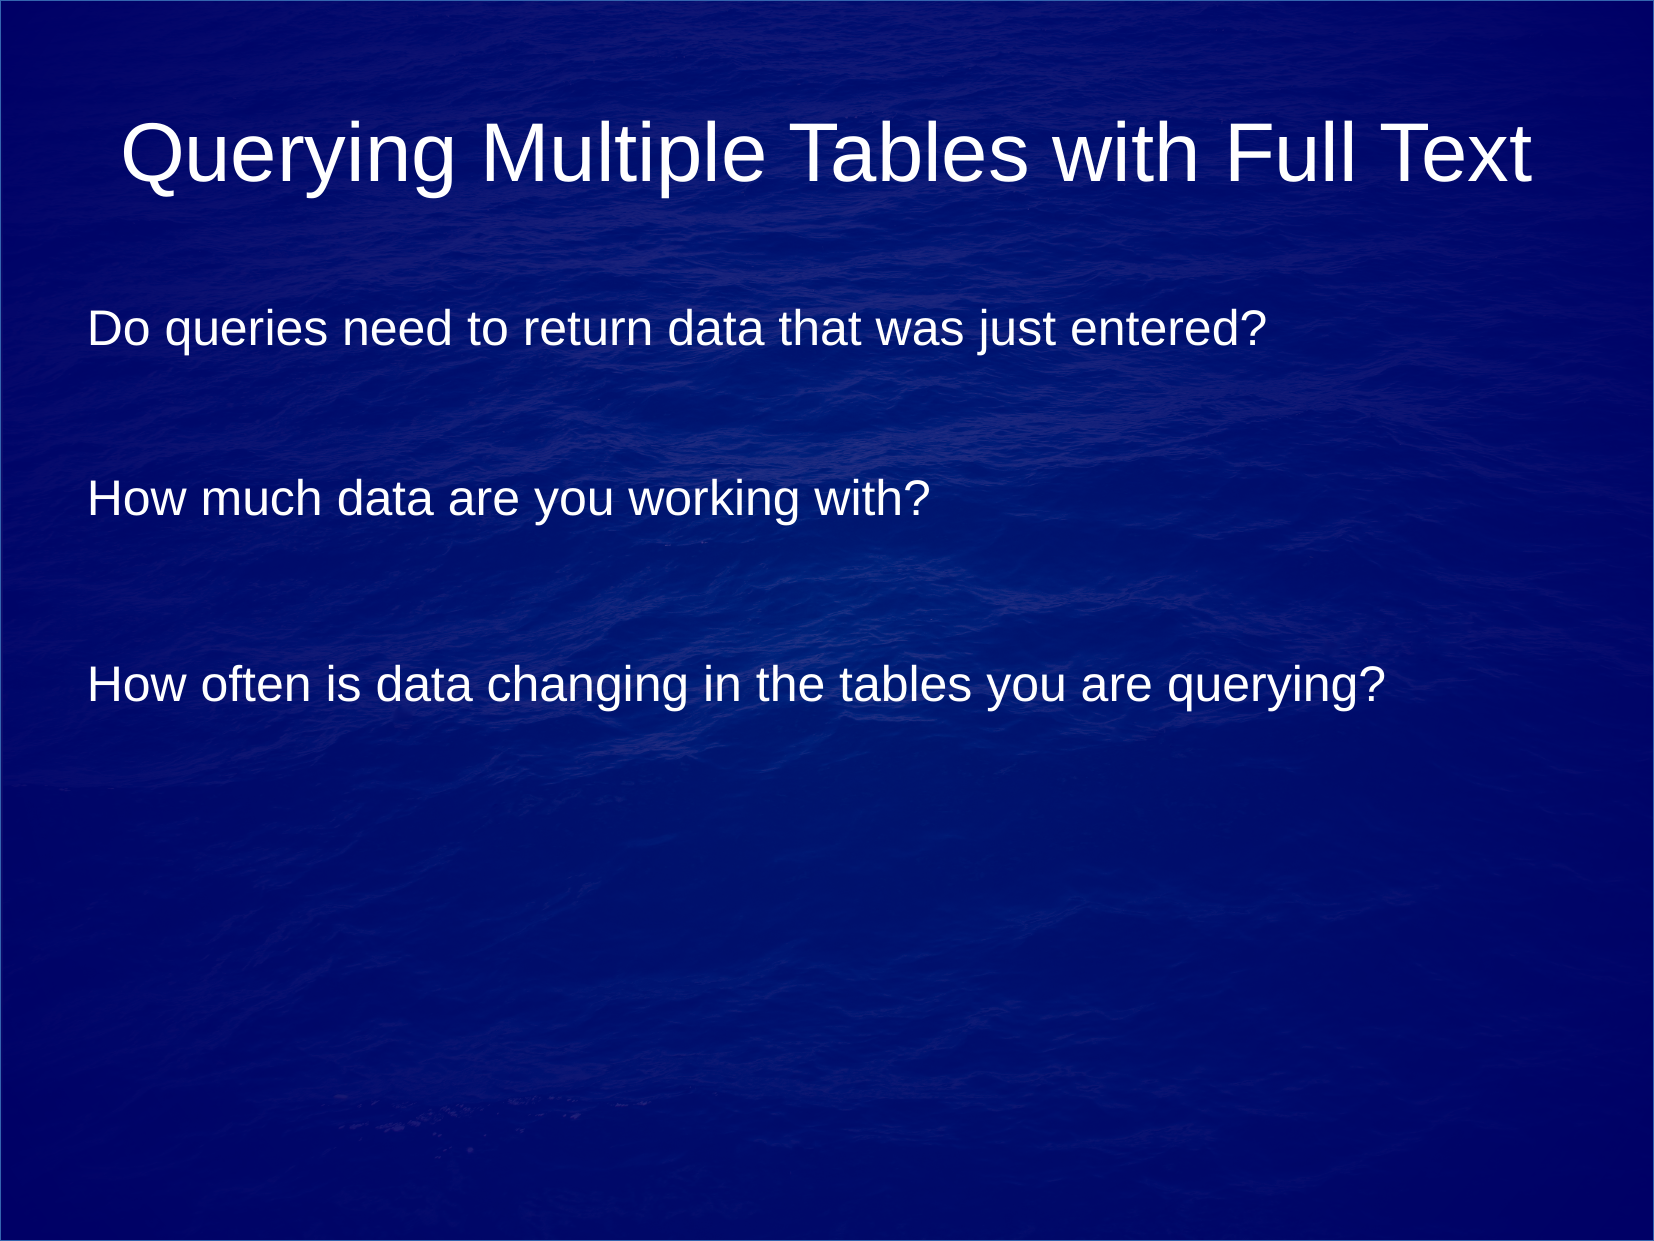

# Querying Multiple Tables with Full Text
Do queries need to return data that was just entered?
How much data are you working with?
How often is data changing in the tables you are querying?